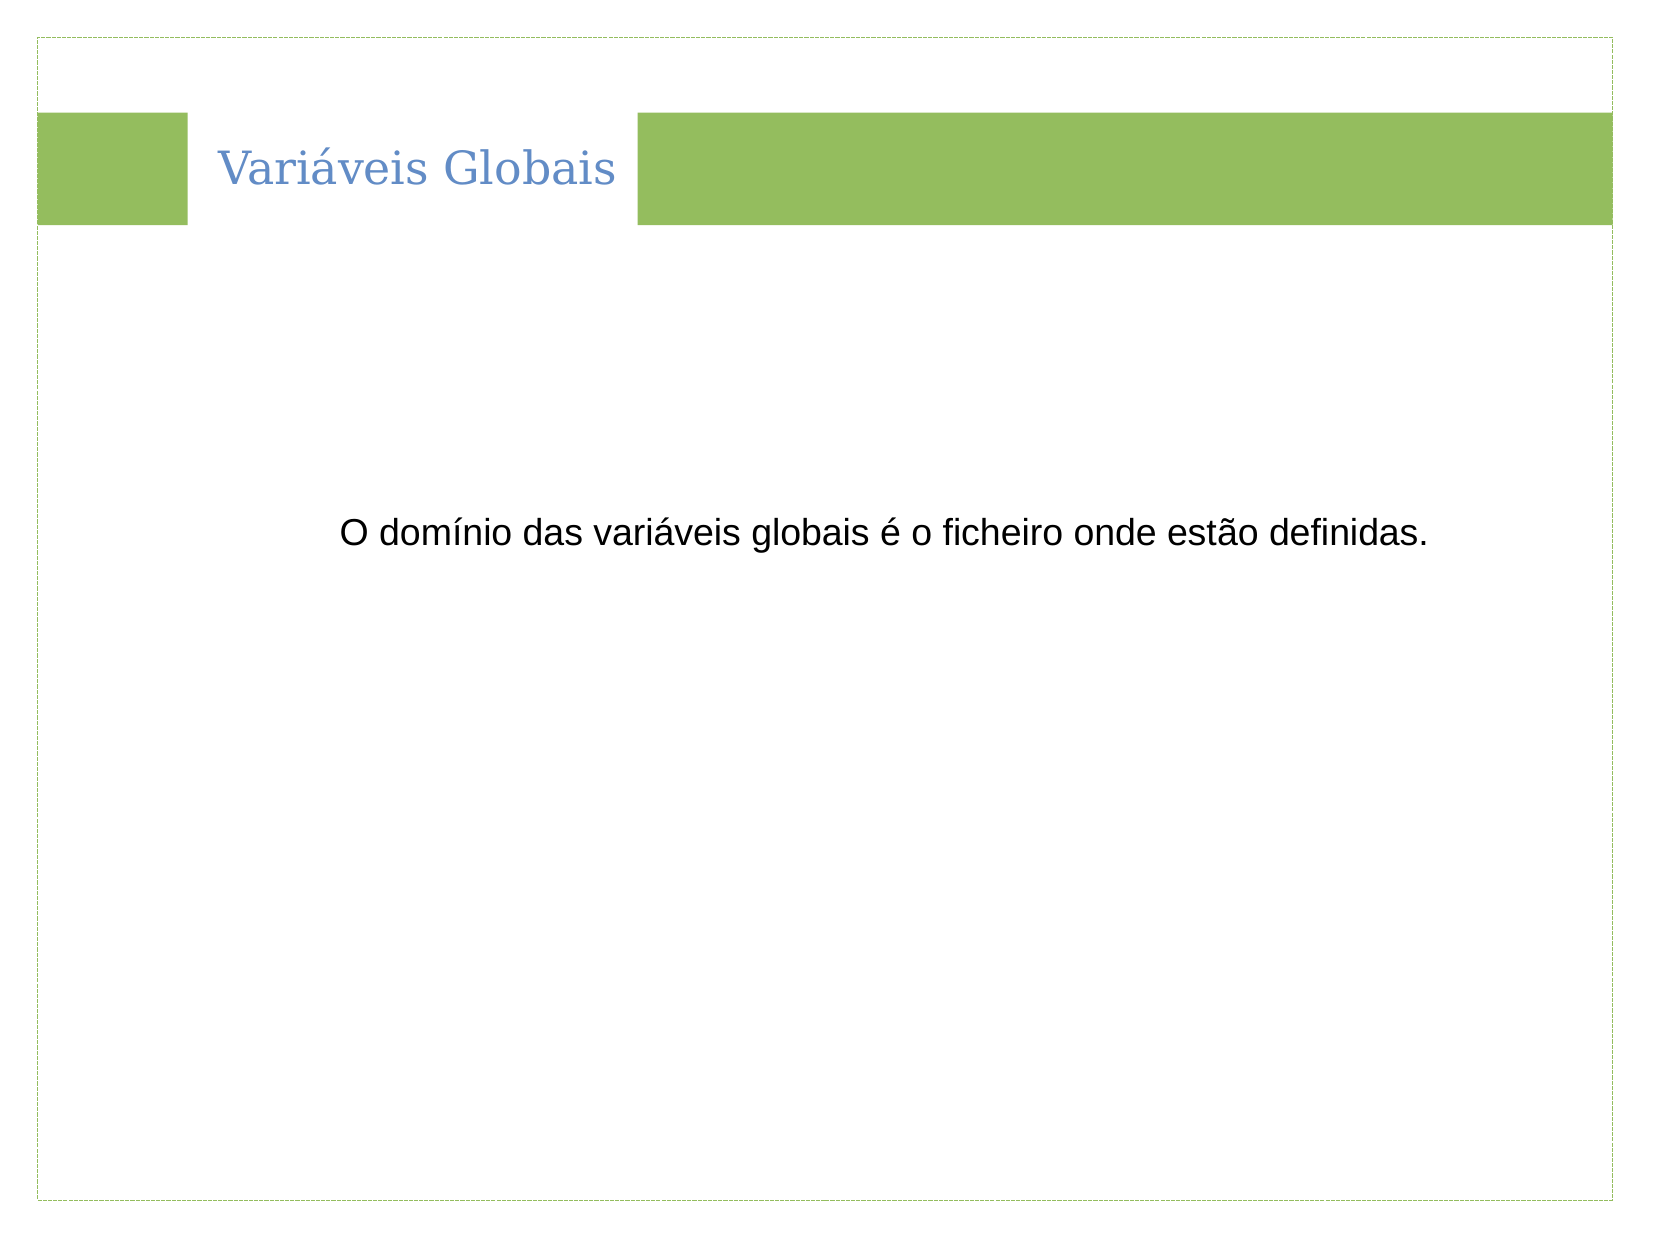

Variáveis Globais
O domínio das variáveis globais é o ficheiro onde estão definidas.